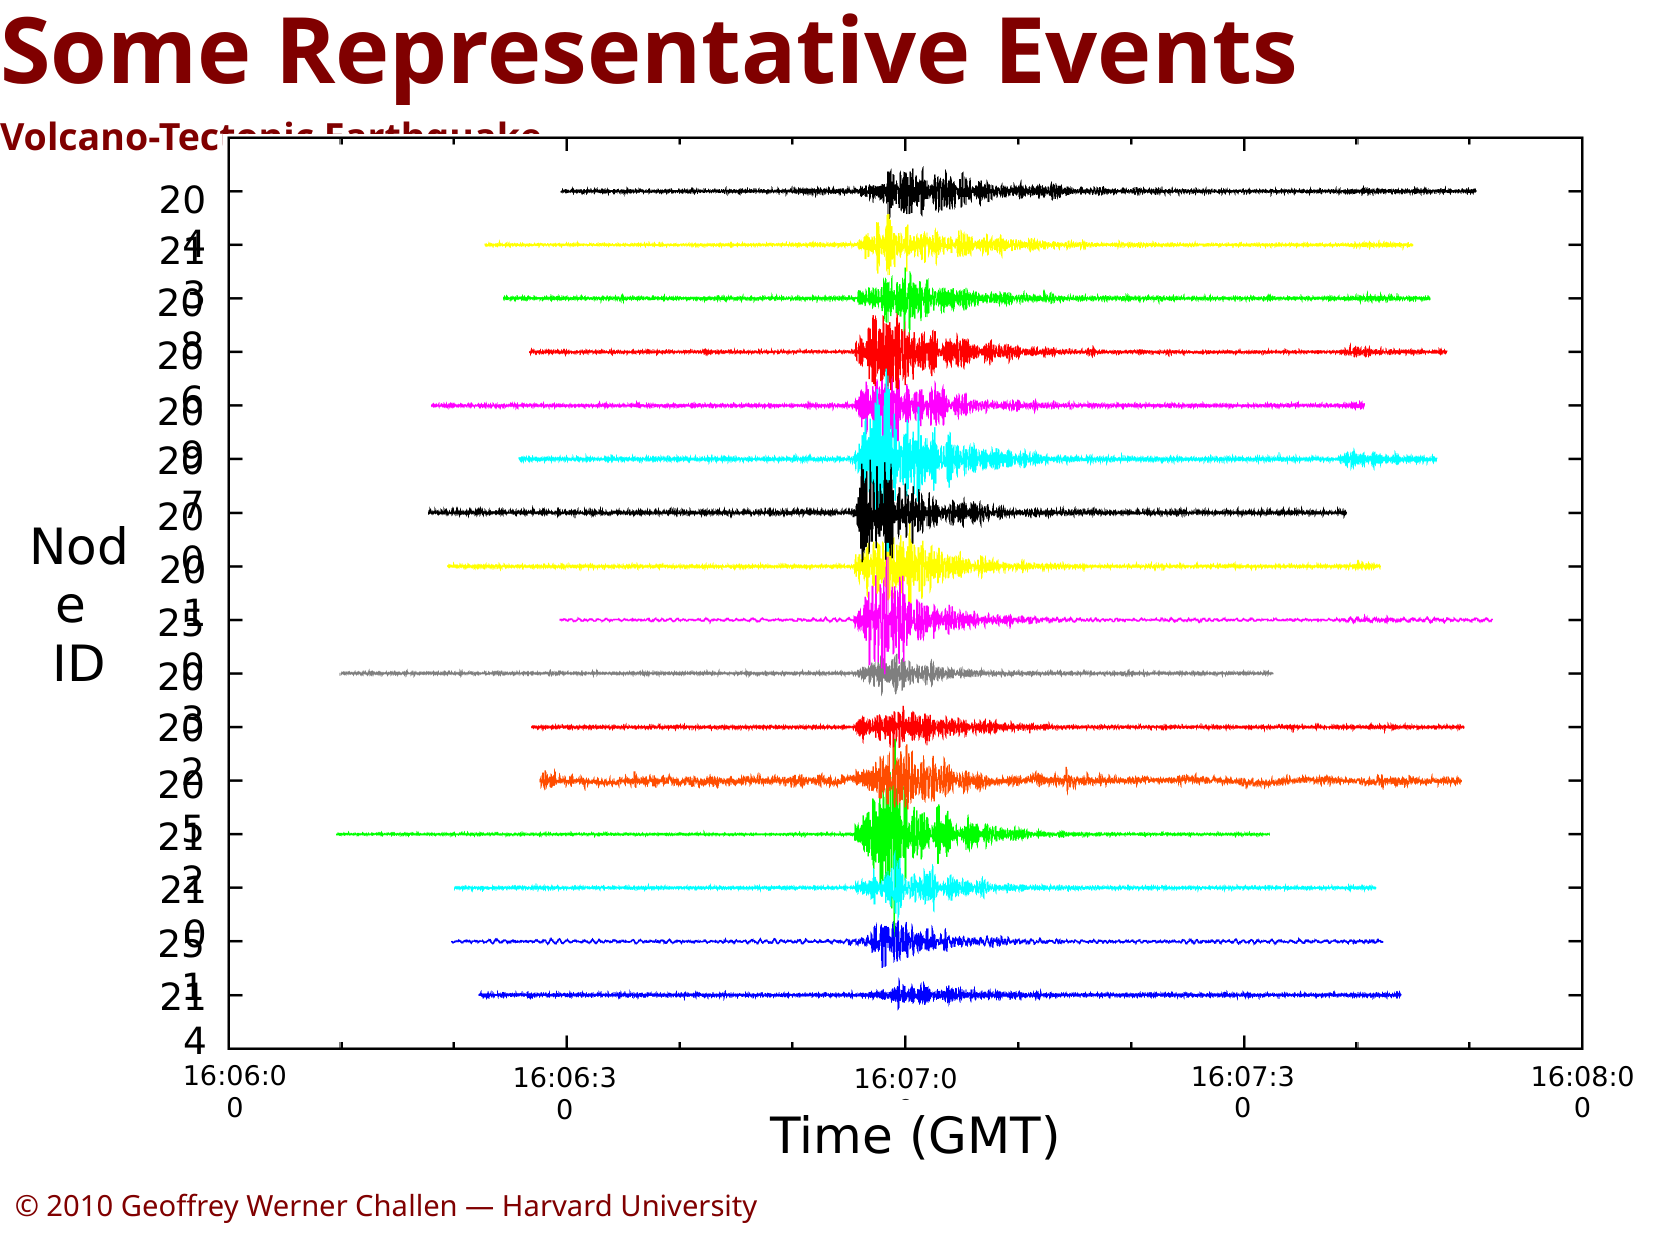

# Some Representative Events Volcano-Tectonic Earthquake
204
213
208
206
209
207
200
Node
ID
201
250
203
202
205
212
210
251
214
16:06:00
16:07:30
16:08:00
16:06:30
16:07:00
Time (GMT)